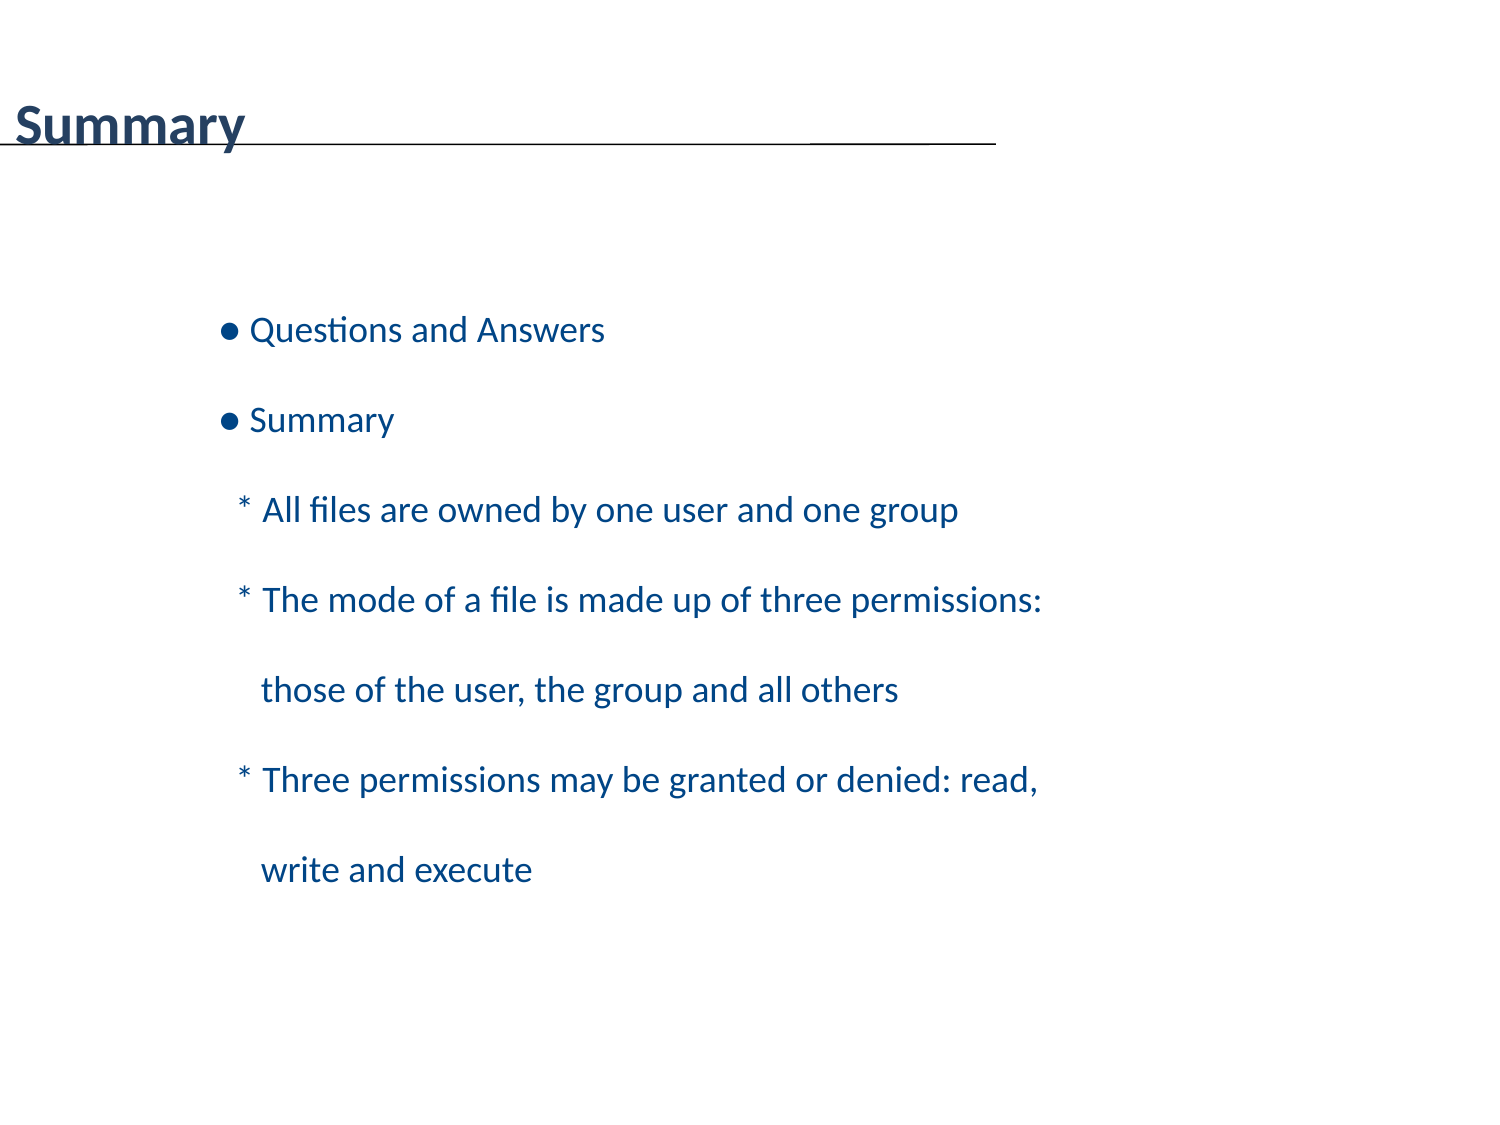

Summary
● Questions and Answers
● Summary
 * All files are owned by one user and one group
 * The mode of a file is made up of three permissions:
 those of the user, the group and all others
 * Three permissions may be granted or denied: read,
 write and execute